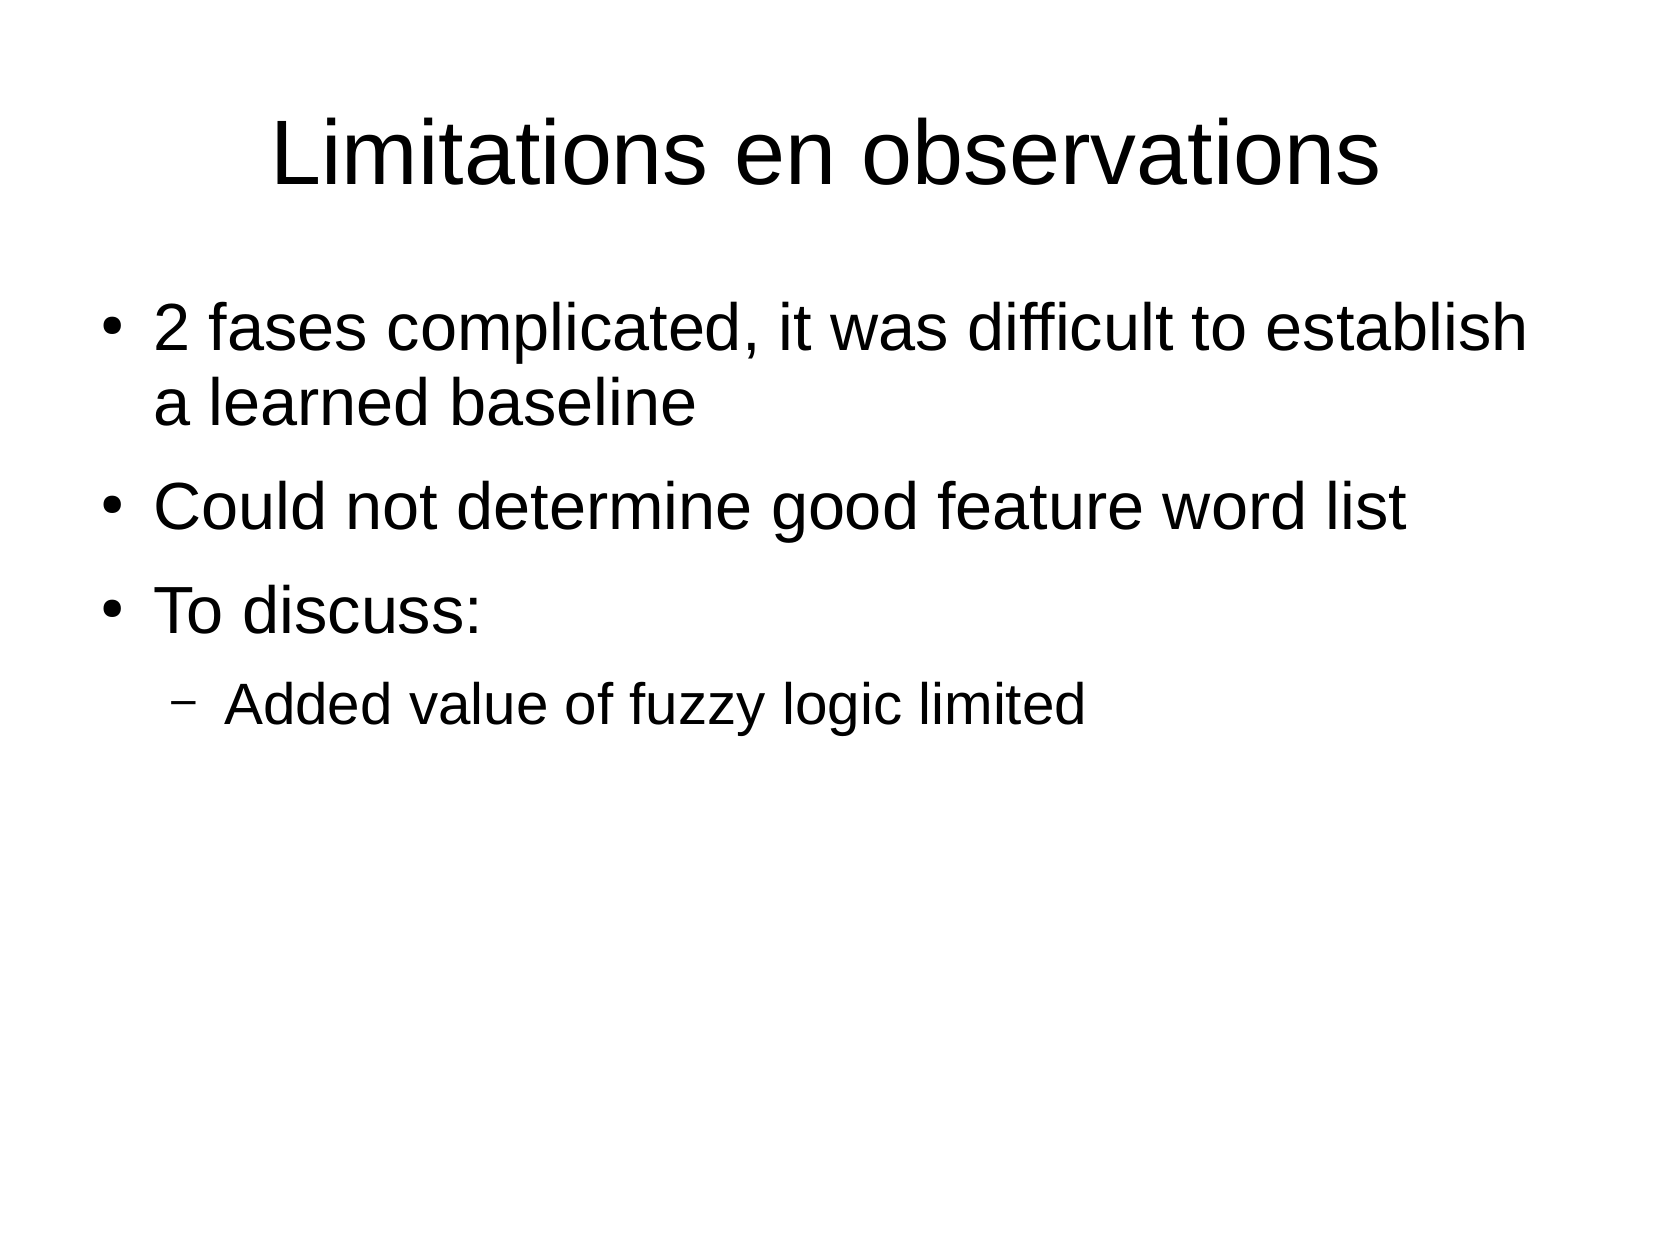

# Limitations en observations
2 fases complicated, it was difficult to establish a learned baseline
Could not determine good feature word list
To discuss:
Added value of fuzzy logic limited